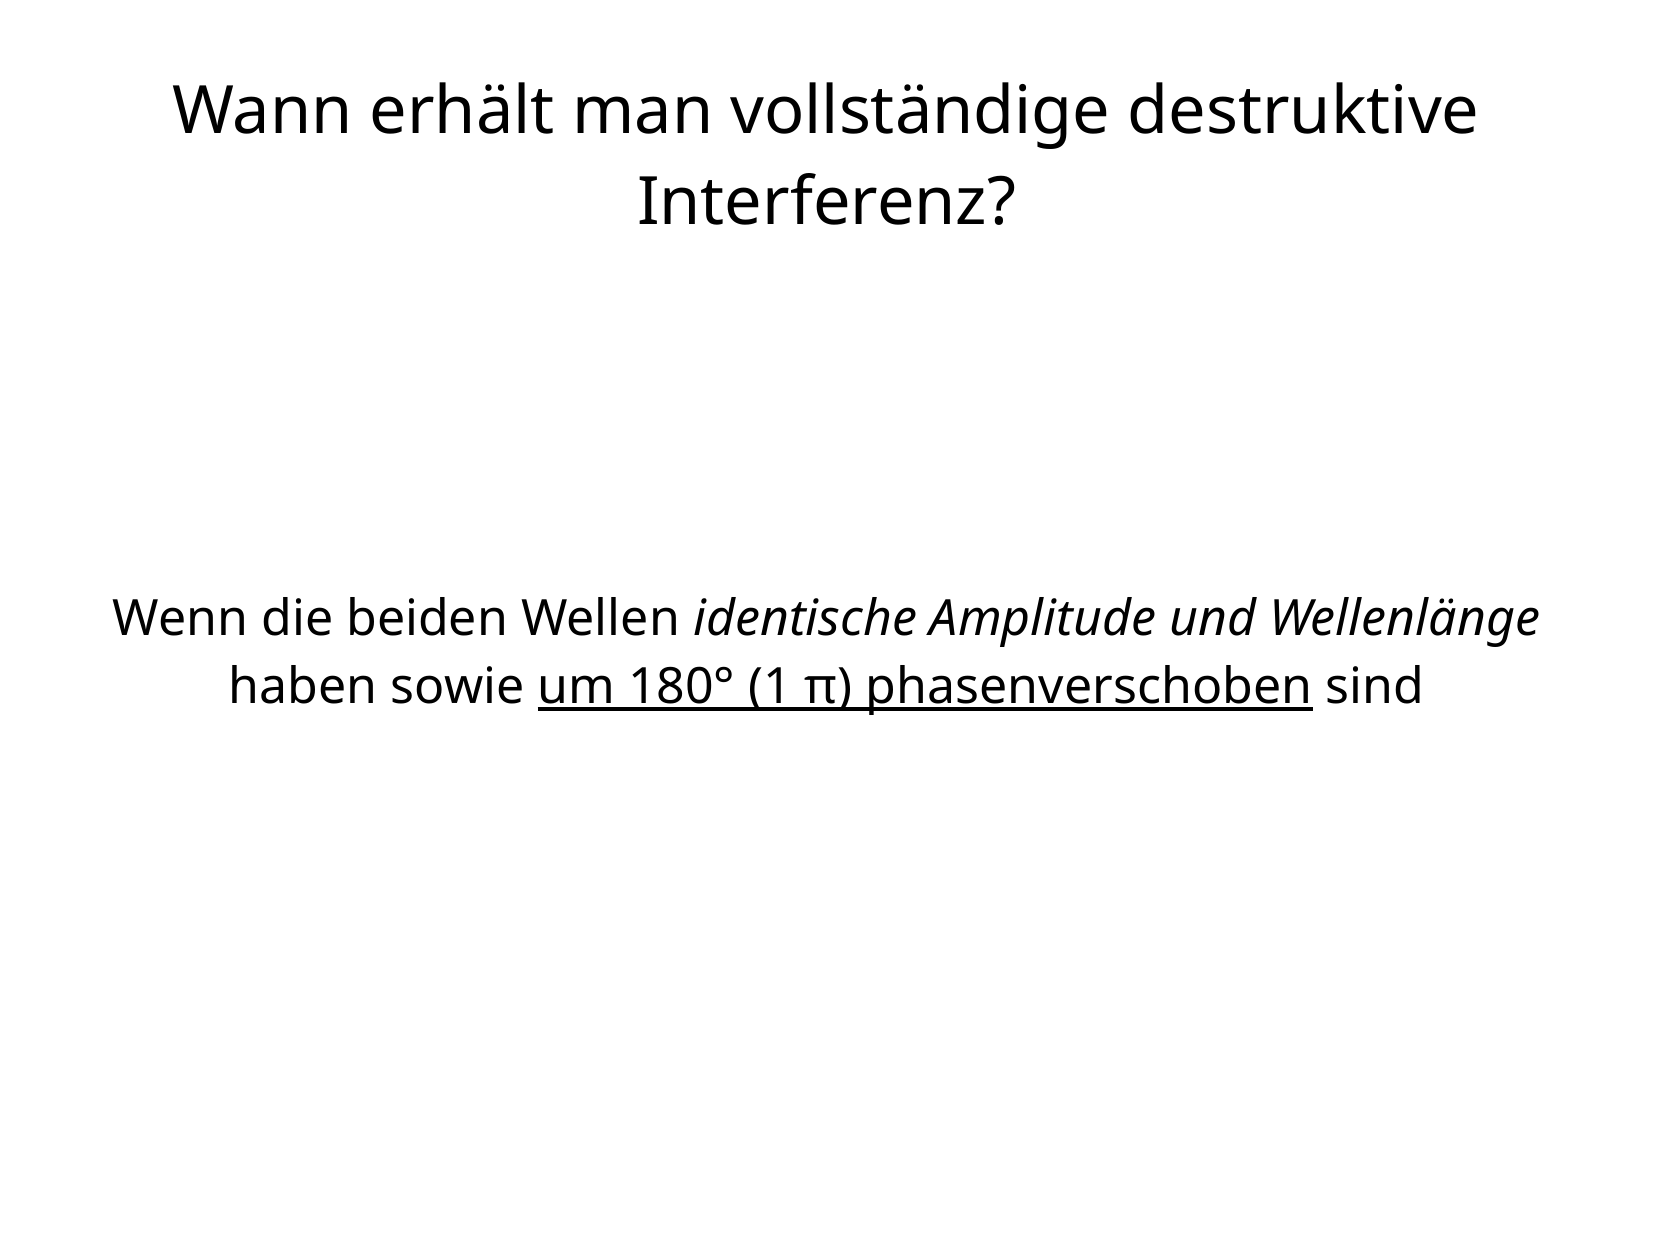

# Wann erhält man vollständige destruktive Interferenz?
Wenn die beiden Wellen identische Amplitude und Wellenlänge haben sowie um 180° (1 π) phasenverschoben sind